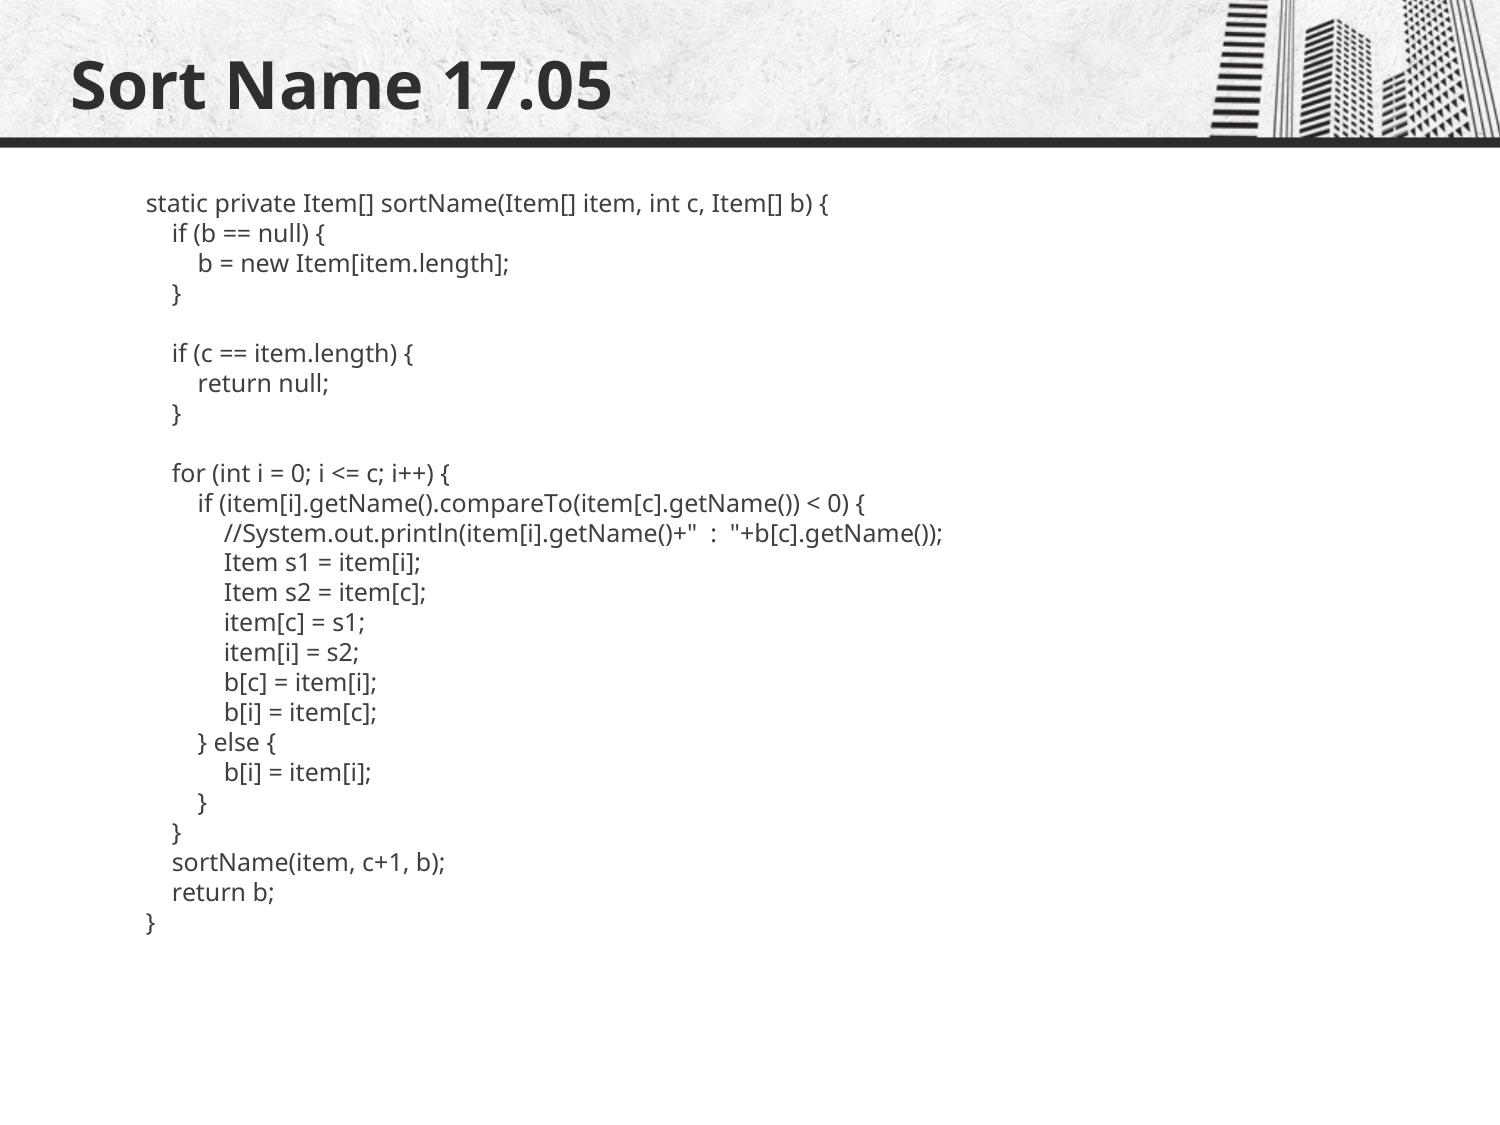

# Sort Name 17.05
 static private Item[] sortName(Item[] item, int c, Item[] b) {
 if (b == null) {
 b = new Item[item.length];
 }
 if (c == item.length) {
 return null;
 }
 for (int i = 0; i <= c; i++) {
 if (item[i].getName().compareTo(item[c].getName()) < 0) {
 //System.out.println(item[i].getName()+" : "+b[c].getName());
 Item s1 = item[i];
 Item s2 = item[c];
 item[c] = s1;
 item[i] = s2;
 b[c] = item[i];
 b[i] = item[c];
 } else {
 b[i] = item[i];
 }
 }
 sortName(item, c+1, b);
 return b;
 }